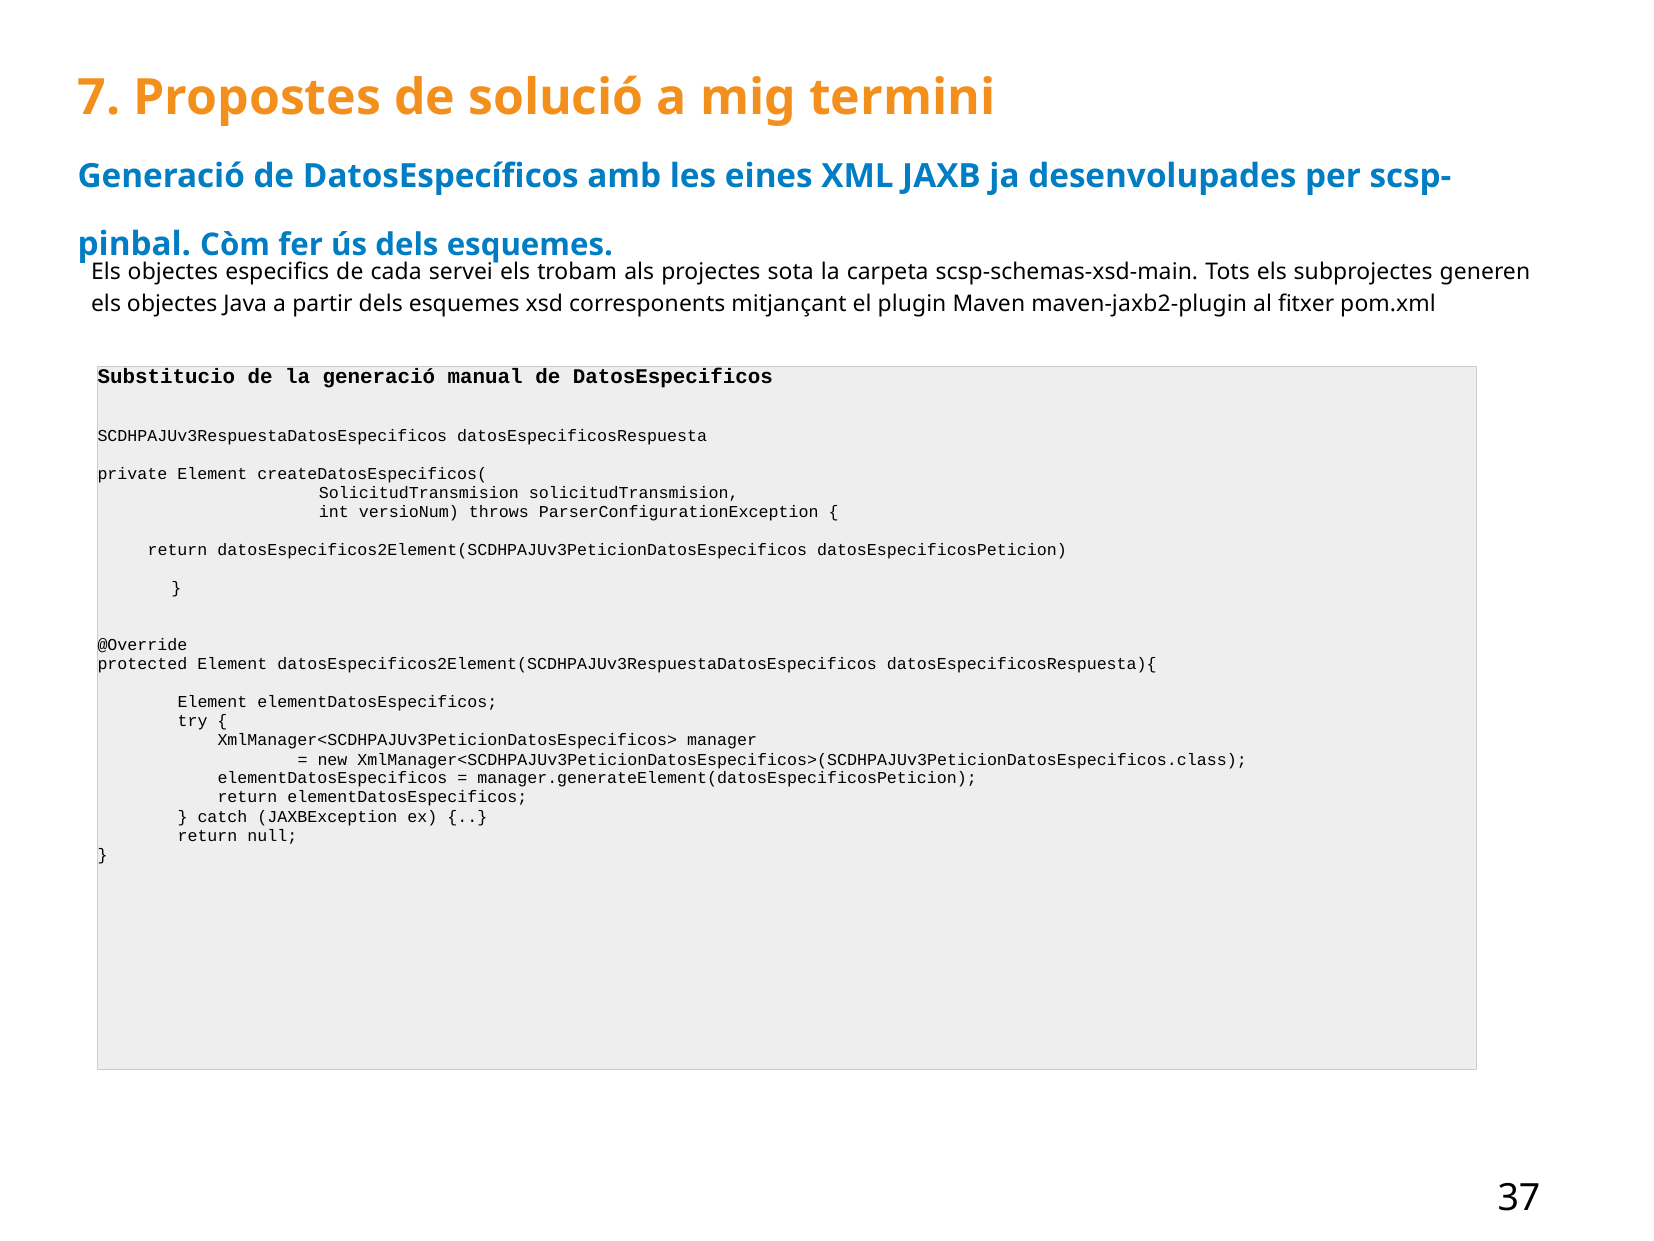

7. Propostes de solució a mig termini
Generació de DatosEspecíficos amb les eines XML JAXB ja desenvolupades per scsp-pinbal. Còm fer ús dels esquemes.
Els objectes especifics de cada servei els trobam als projectes sota la carpeta scsp-schemas-xsd-main. Tots els subprojectes generen els objectes Java a partir dels esquemes xsd corresponents mitjançant el plugin Maven maven-jaxb2-plugin al fitxer pom.xml
Substitucio de la generació manual de DatosEspecificos
SCDHPAJUv3RespuestaDatosEspecificos datosEspecificosRespuesta
private Element createDatosEspecificos(
			SolicitudTransmision solicitudTransmision,
			int versioNum) throws ParserConfigurationException {
 return datosEspecificos2Element(SCDHPAJUv3PeticionDatosEspecificos datosEspecificosPeticion)
	}
@Override
protected Element datosEspecificos2Element(SCDHPAJUv3RespuestaDatosEspecificos datosEspecificosRespuesta){
 Element elementDatosEspecificos;
 try {
 XmlManager<SCDHPAJUv3PeticionDatosEspecificos> manager
 = new XmlManager<SCDHPAJUv3PeticionDatosEspecificos>(SCDHPAJUv3PeticionDatosEspecificos.class);
 elementDatosEspecificos = manager.generateElement(datosEspecificosPeticion);
 return elementDatosEspecificos;
 } catch (JAXBException ex) {..}
 return null;
}